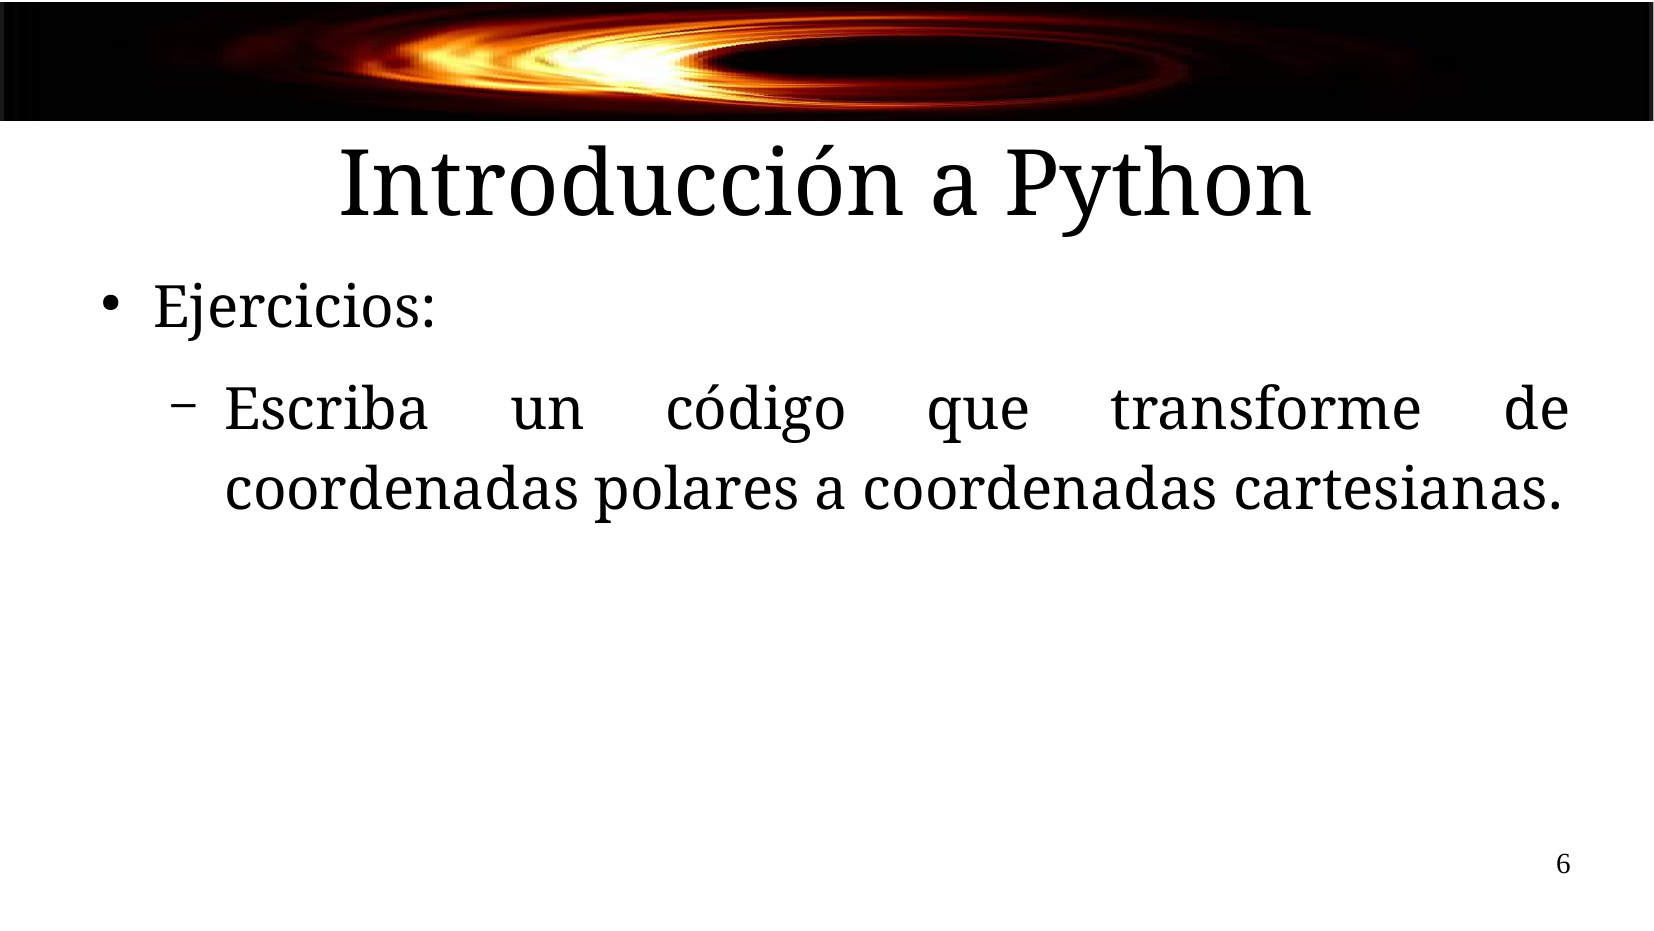

Introducción a Python
# Ejercicios:
Escriba un código que transforme de coordenadas polares a coordenadas cartesianas.
6